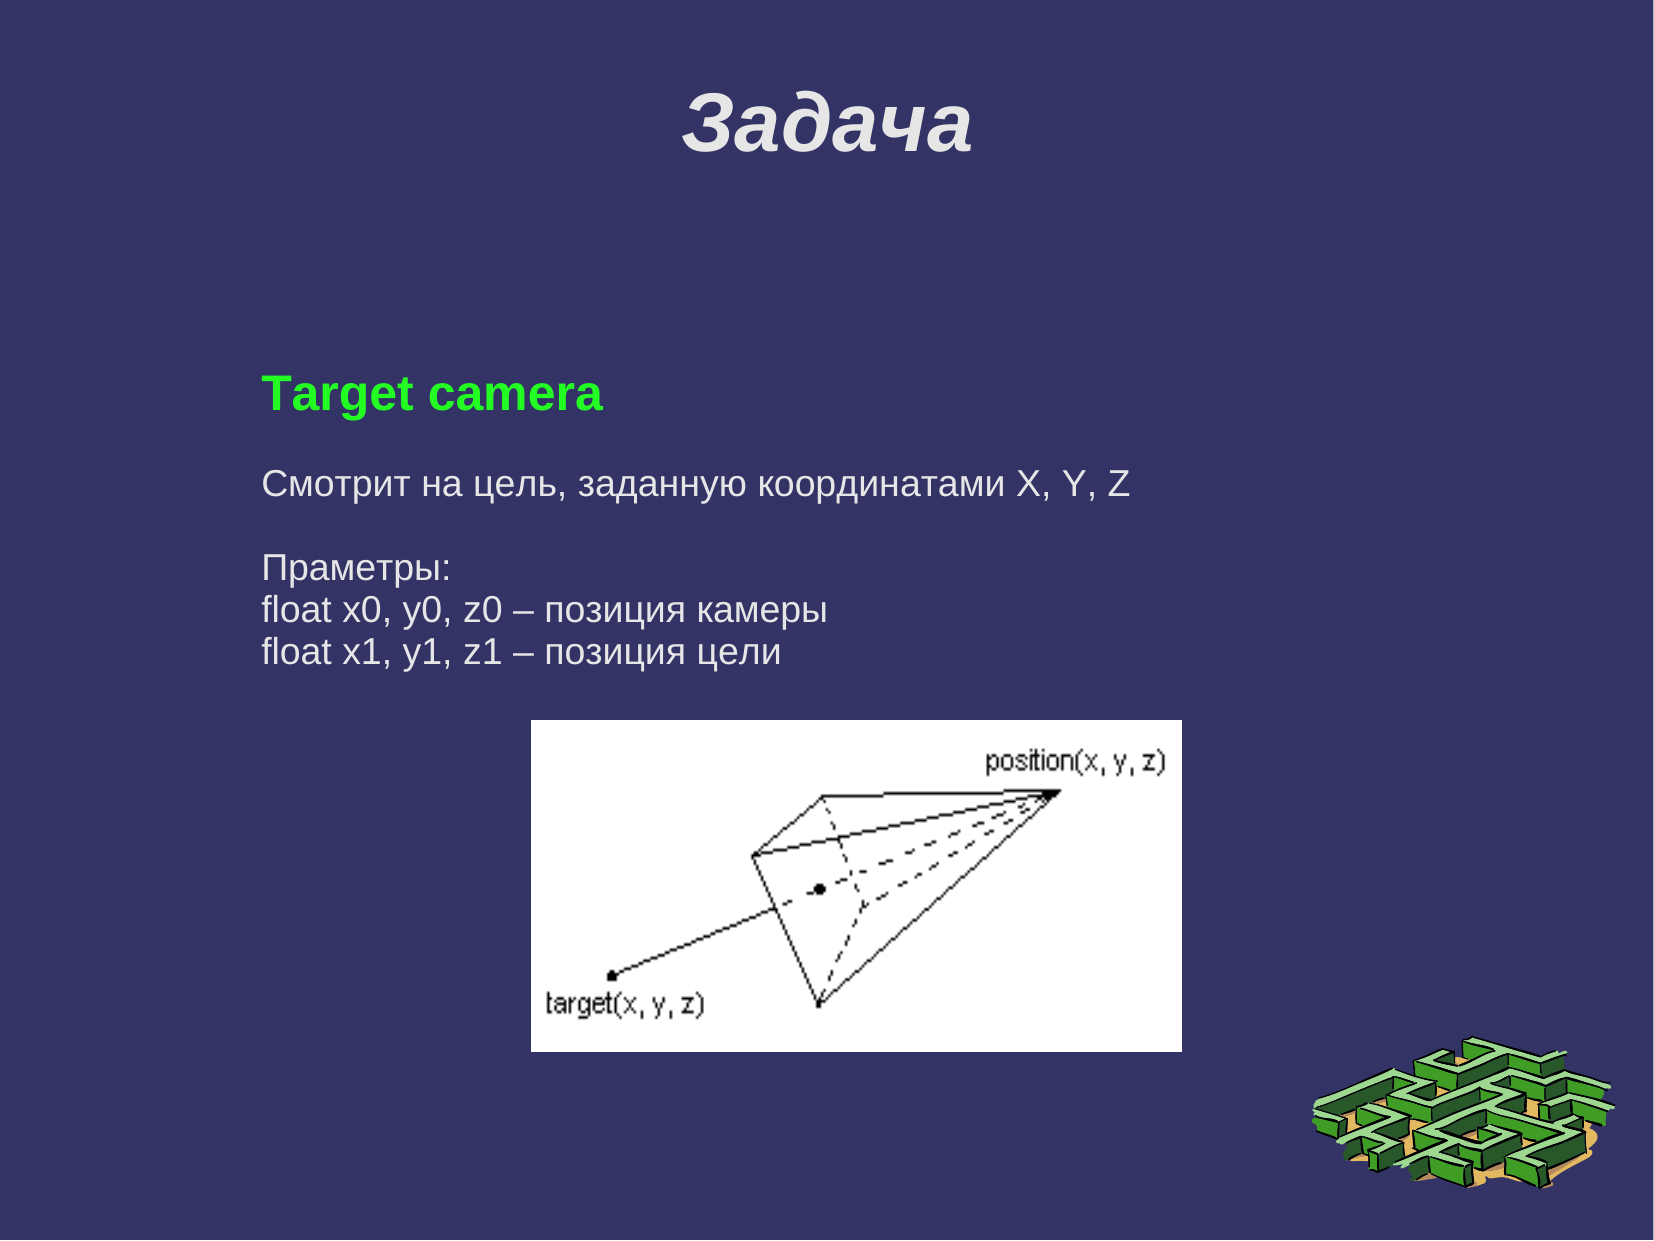

# Задача
Target camera
Смотрит на цель, заданную координатами X, Y, Z
Праметры:
float x0, y0, z0 – позиция камеры
float x1, y1, z1 – позиция цели